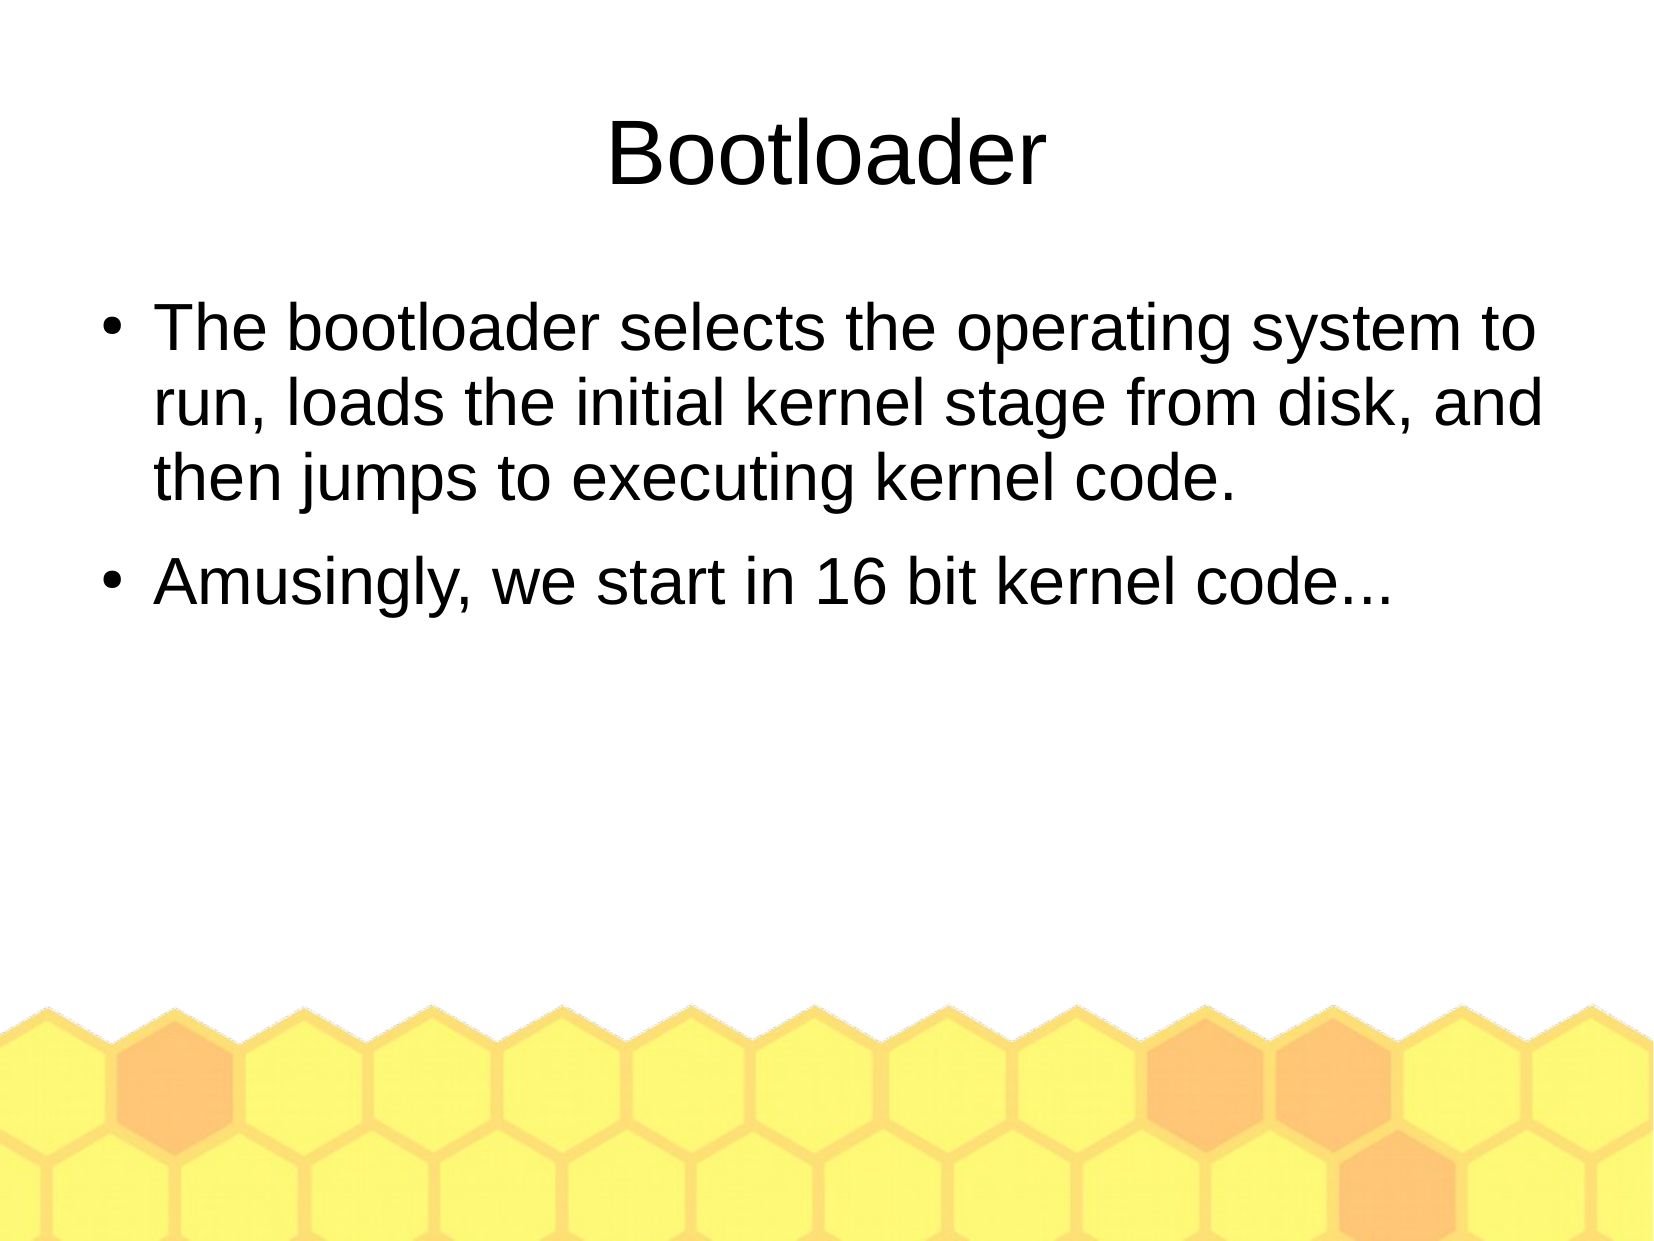

# Bootloader
The bootloader selects the operating system to run, loads the initial kernel stage from disk, and then jumps to executing kernel code.
Amusingly, we start in 16 bit kernel code...